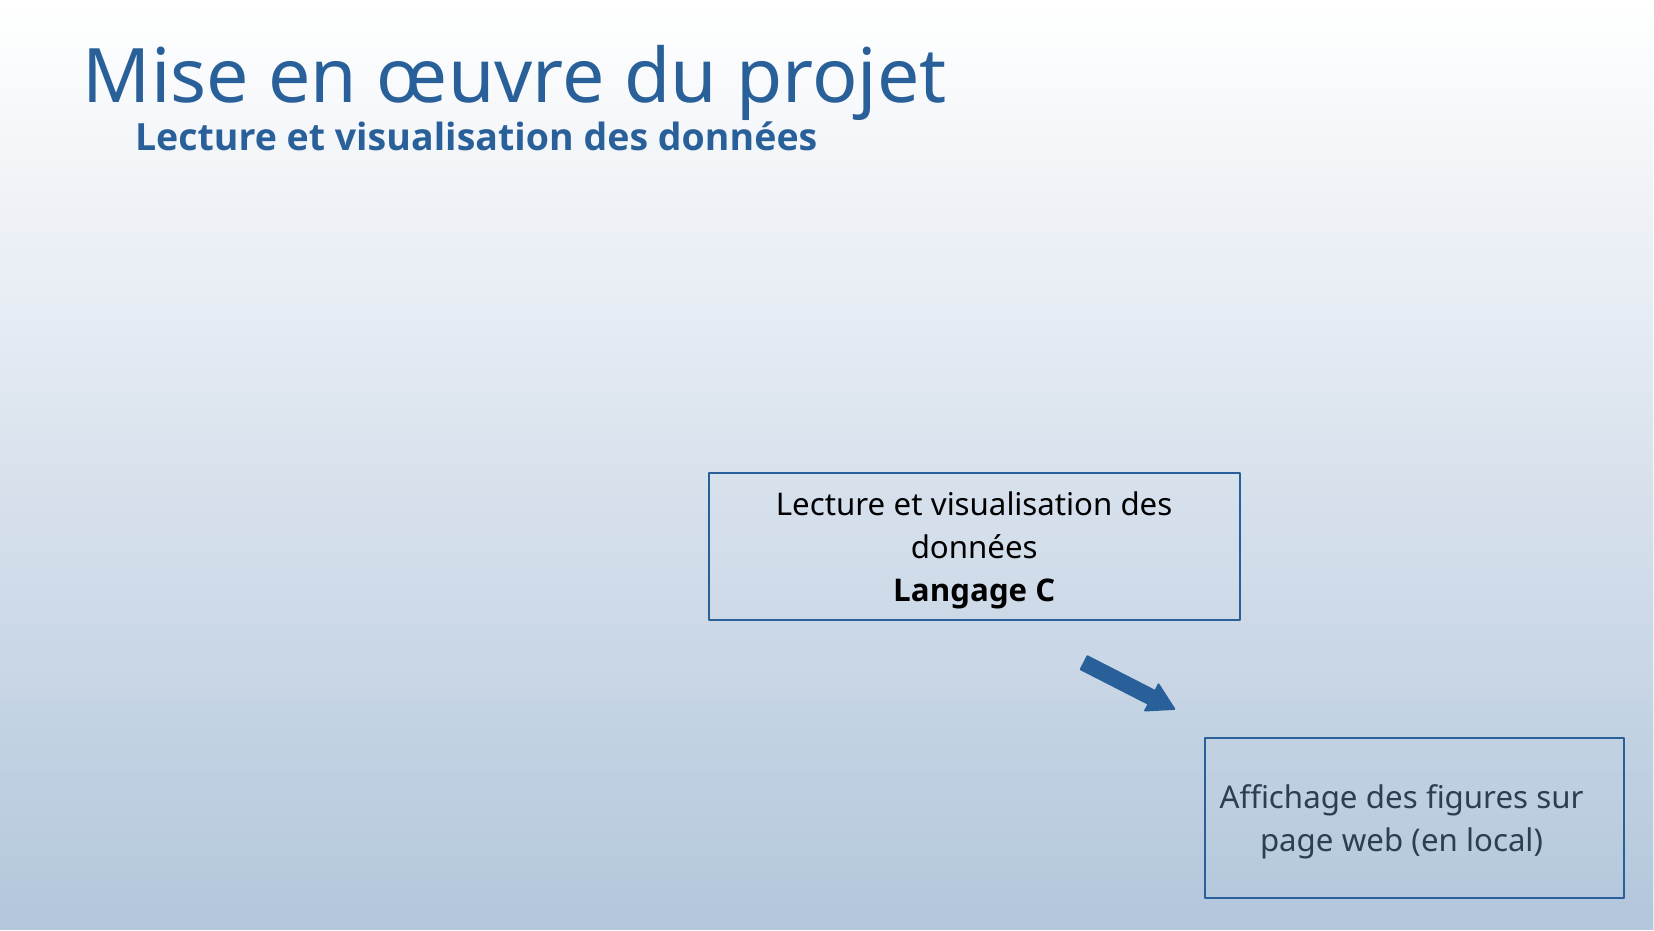

# Mise en œuvre du projet
Lecture et visualisation des données
Lecture et visualisation des données
Langage C
Affichage des figures sur page web (en local)